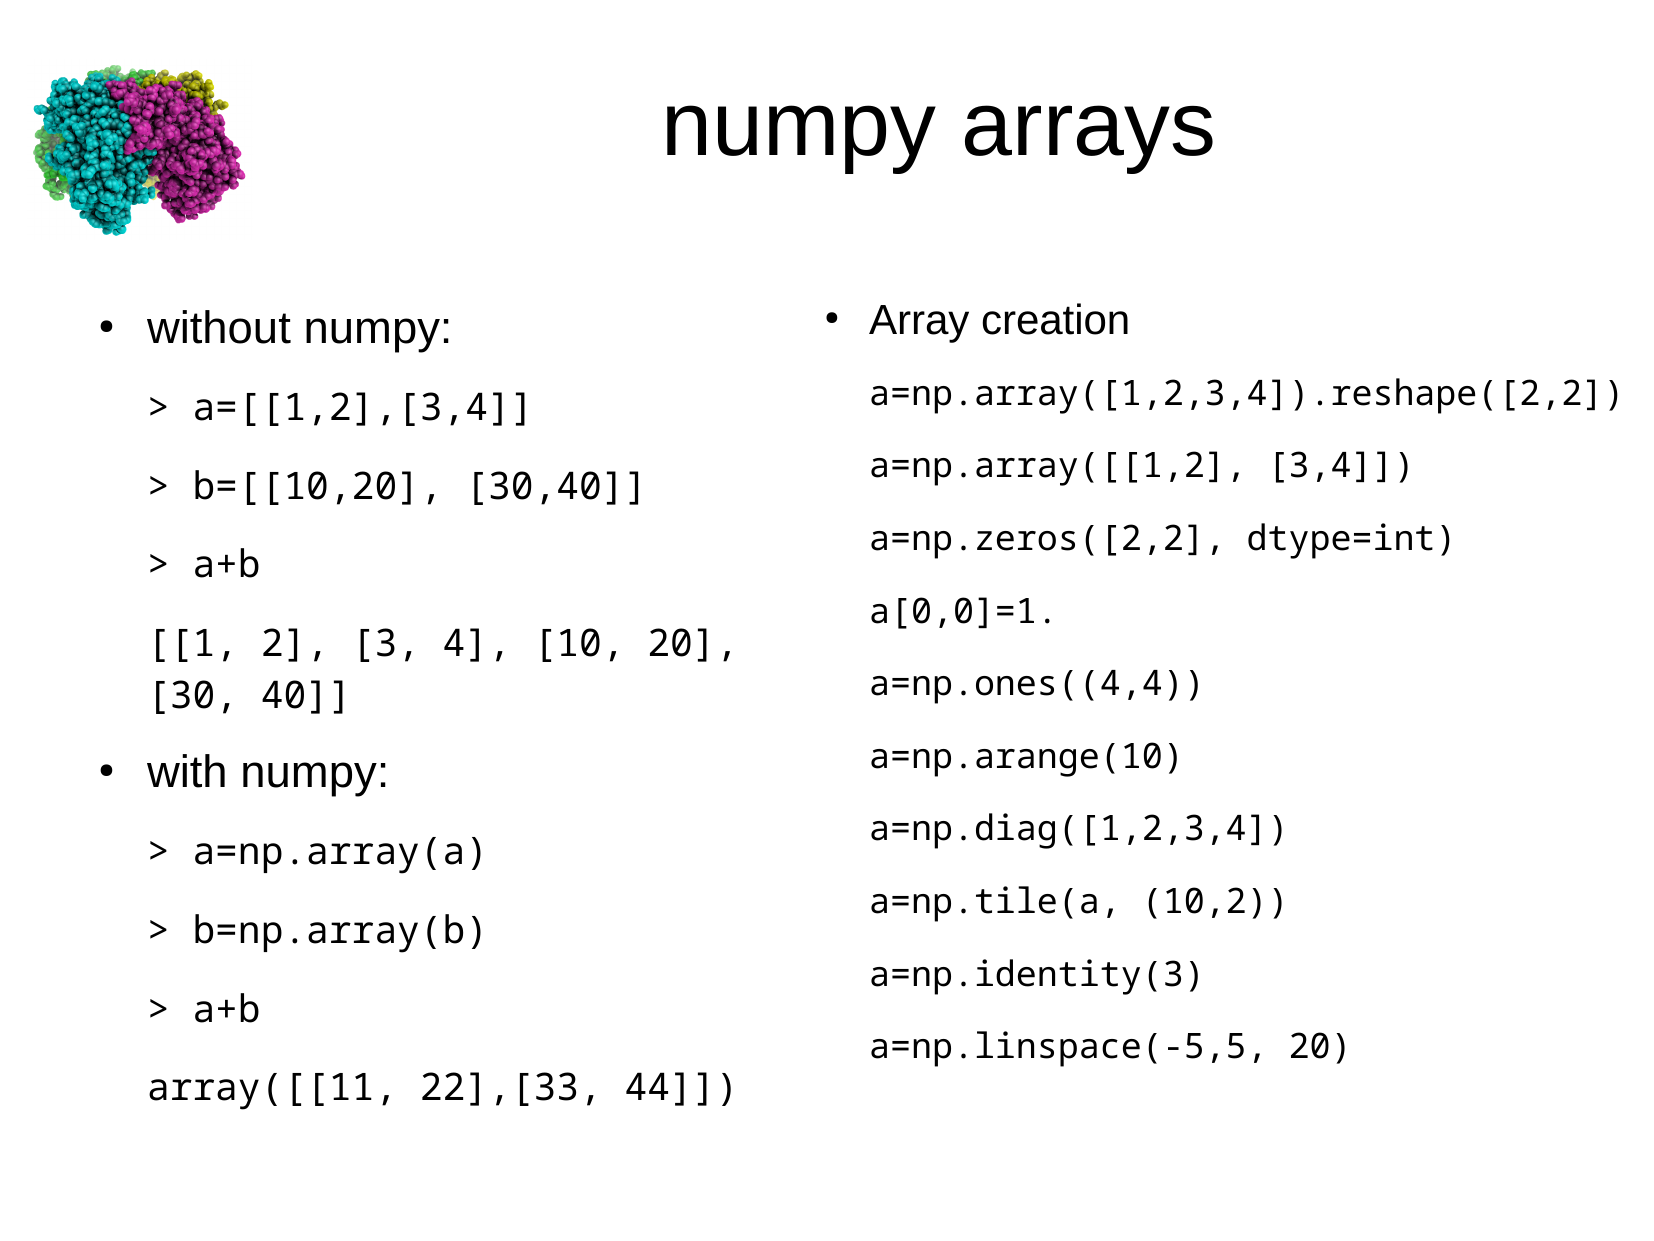

# numpy arrays
Array creation
a=np.array([1,2,3,4]).reshape([2,2])
a=np.array([[1,2], [3,4]])
a=np.zeros([2,2], dtype=int)
a[0,0]=1.
a=np.ones((4,4))
a=np.arange(10)
a=np.diag([1,2,3,4])
a=np.tile(a, (10,2))
a=np.identity(3)
a=np.linspace(-5,5, 20)
without numpy:
> a=[[1,2],[3,4]]
> b=[[10,20], [30,40]]
> a+b
[[1, 2], [3, 4], [10, 20], [30, 40]]
with numpy:
> a=np.array(a)
> b=np.array(b)
> a+b
array([[11, 22],[33, 44]])